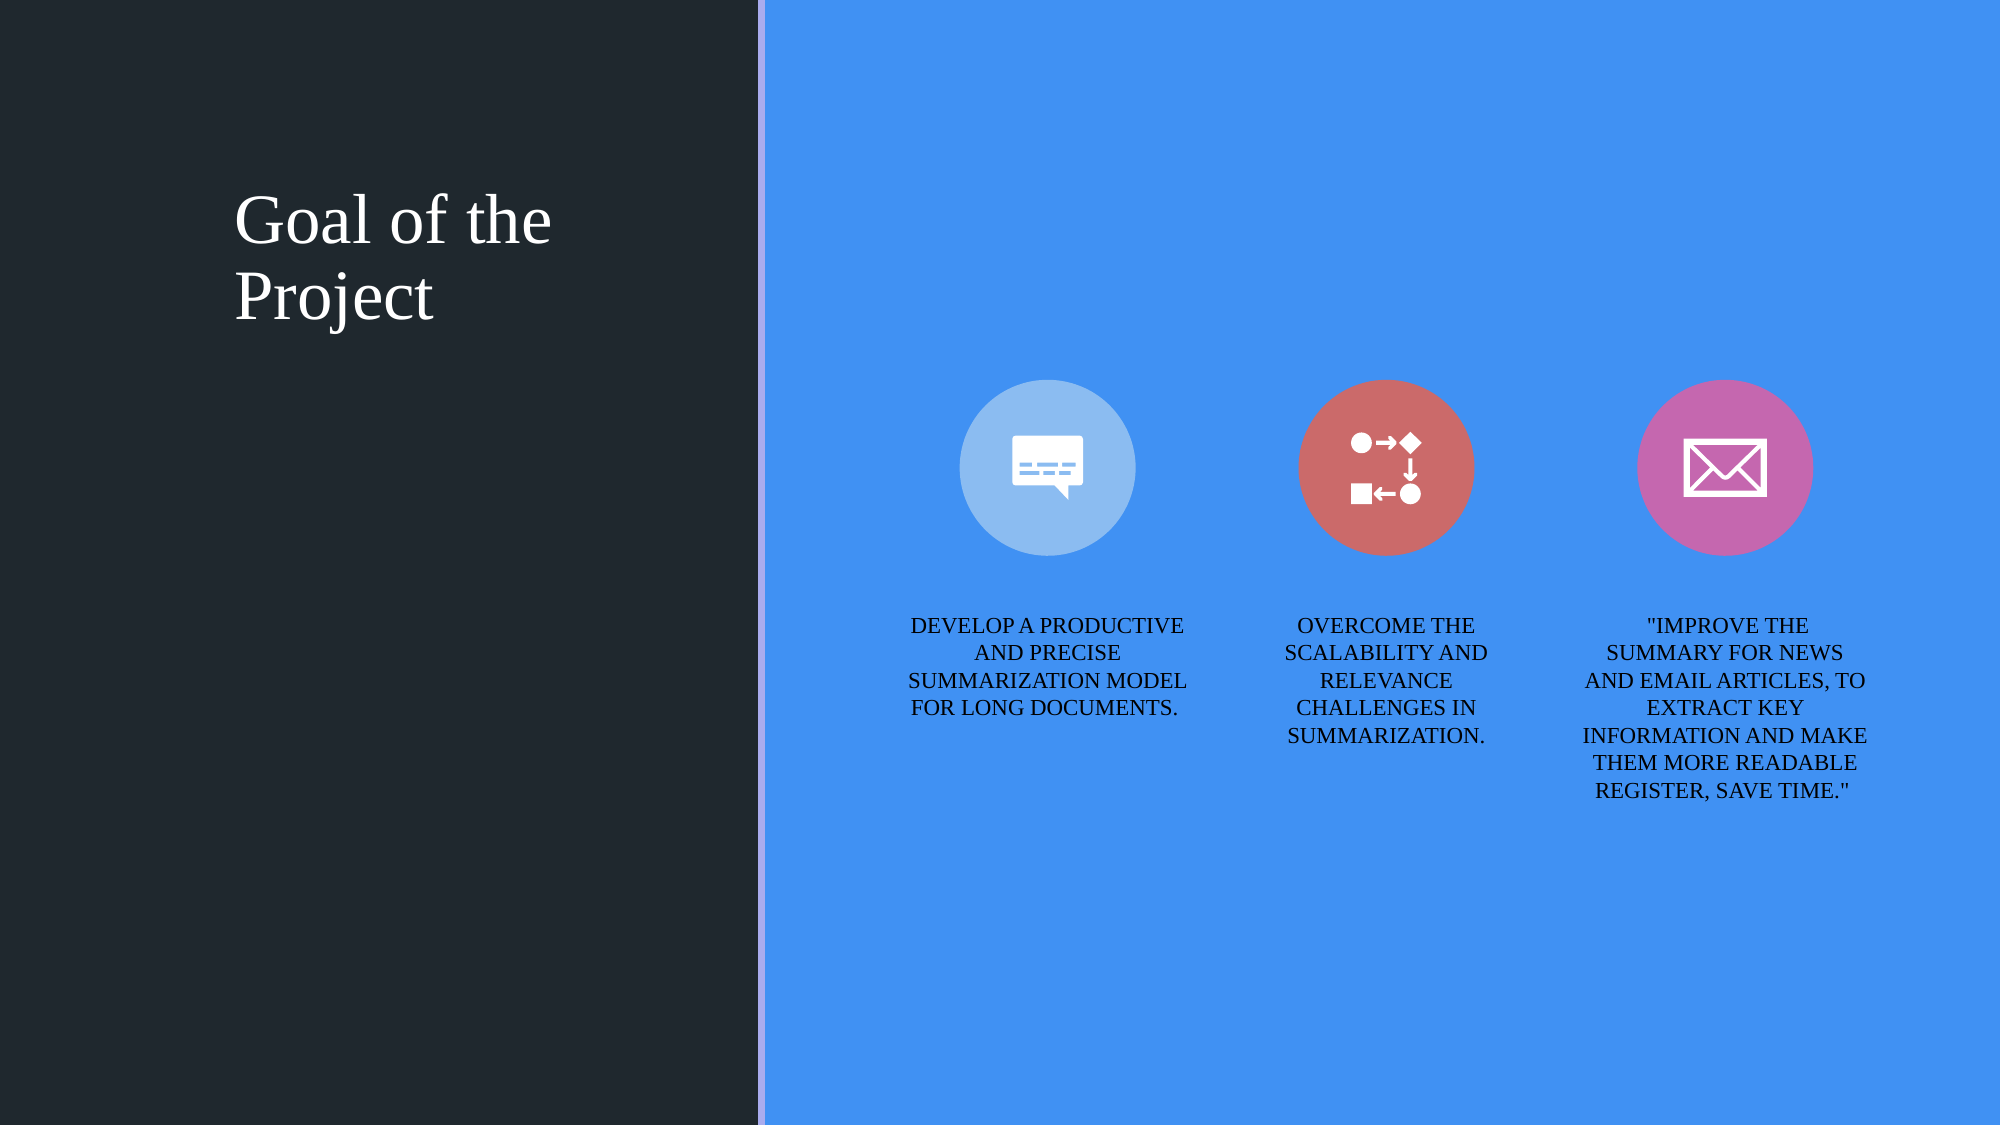

# Goal of the Project
Develop a productive and precise summarization model for long documents.
Overcome the scalability and relevance challenges in summarization.
 "Improve the summary for news and email articles, To extract key information and make them more readable register, save time."